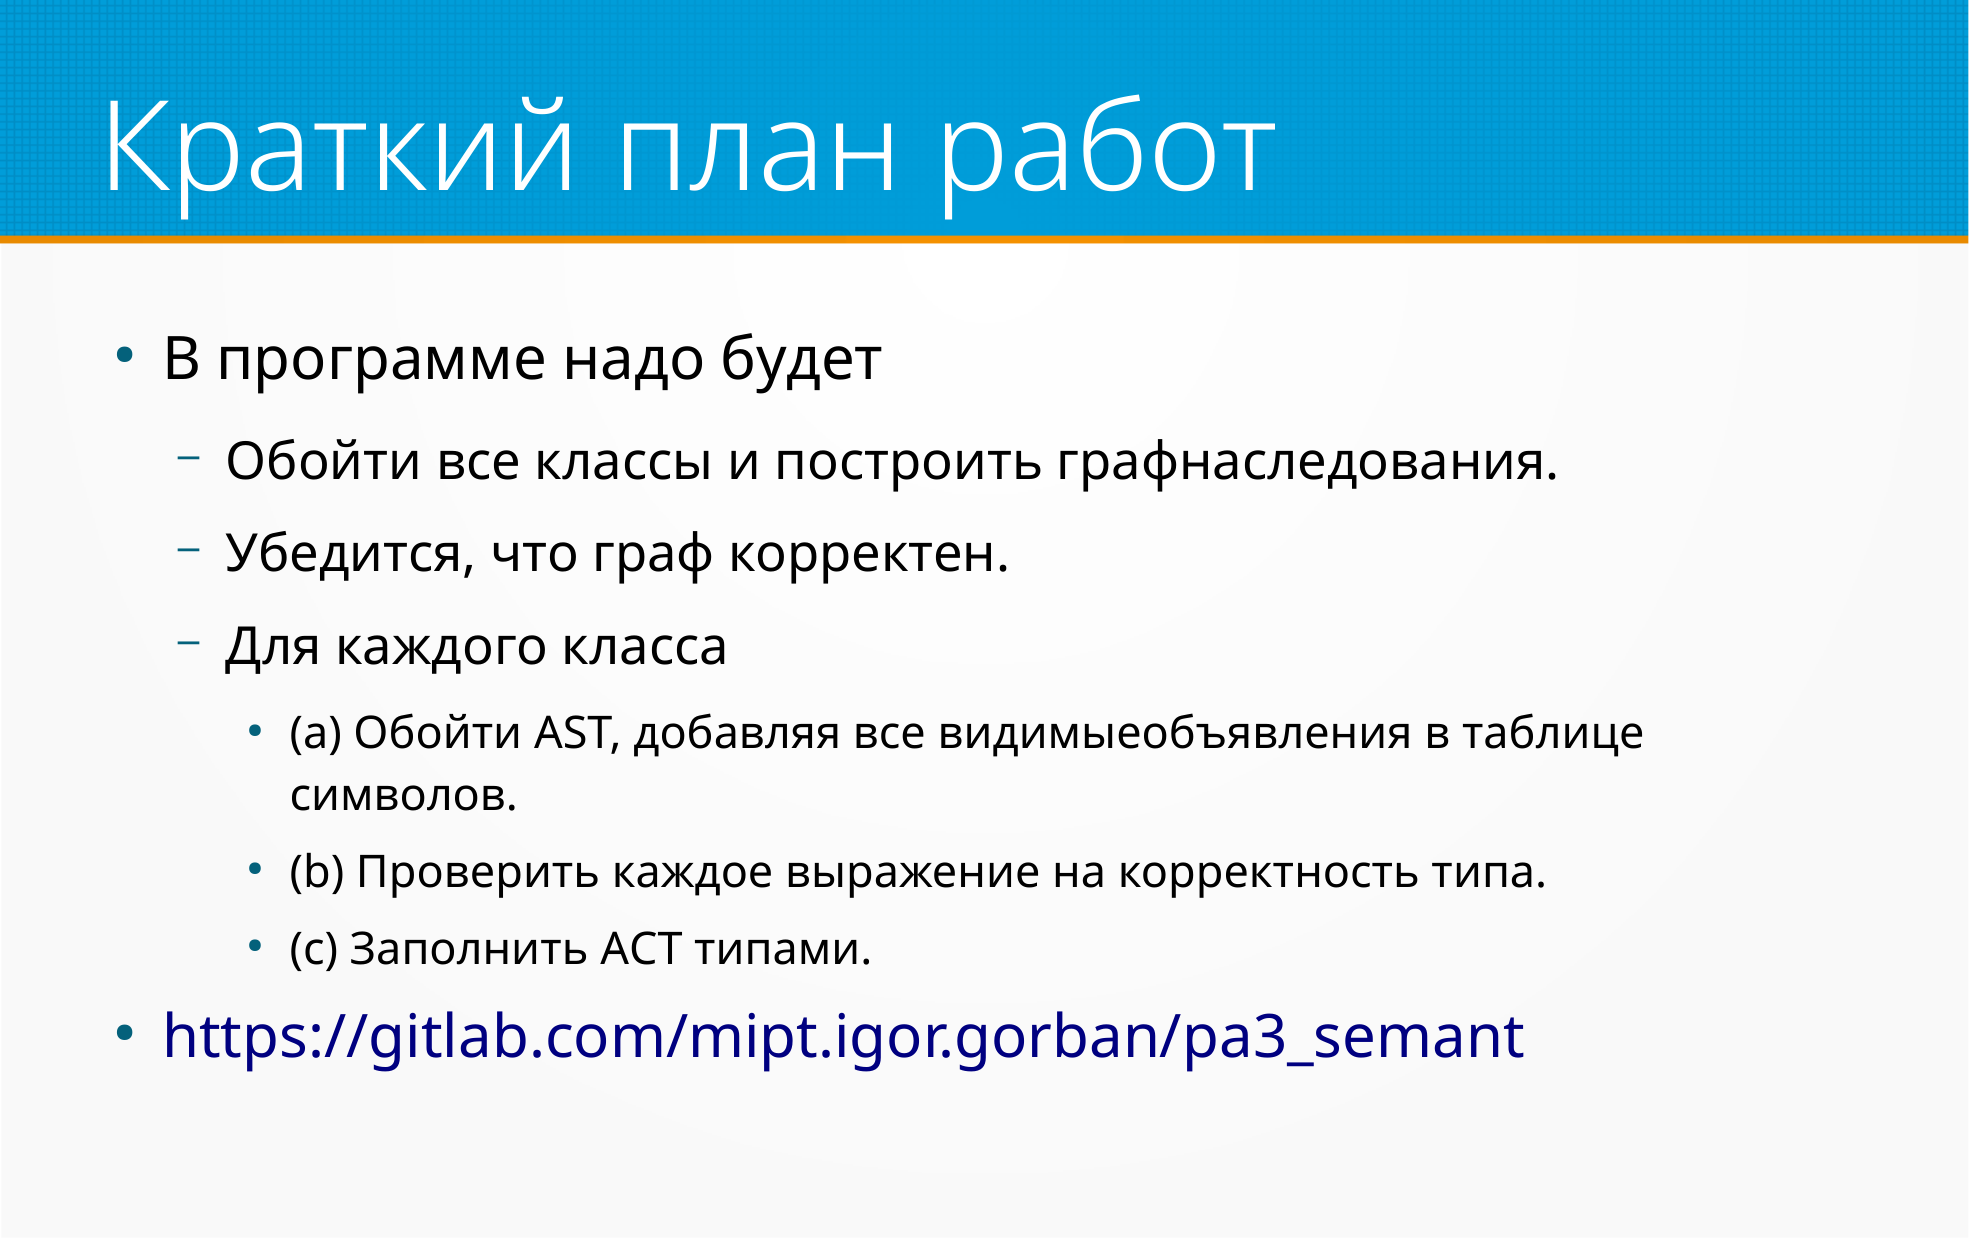

# Краткий план работ
В программе надо будет
Обойти все классы и построить графнаследования.
Убедится, что граф корректен.
Для каждого класса
(a) Обойти AST, добавляя все видимыеобъявления в таблице символов.
(b) Проверить каждое выражение на корректность типа.
(c) Заполнить АСТ типами.
https://gitlab.com/mipt.igor.gorban/pa3_semant